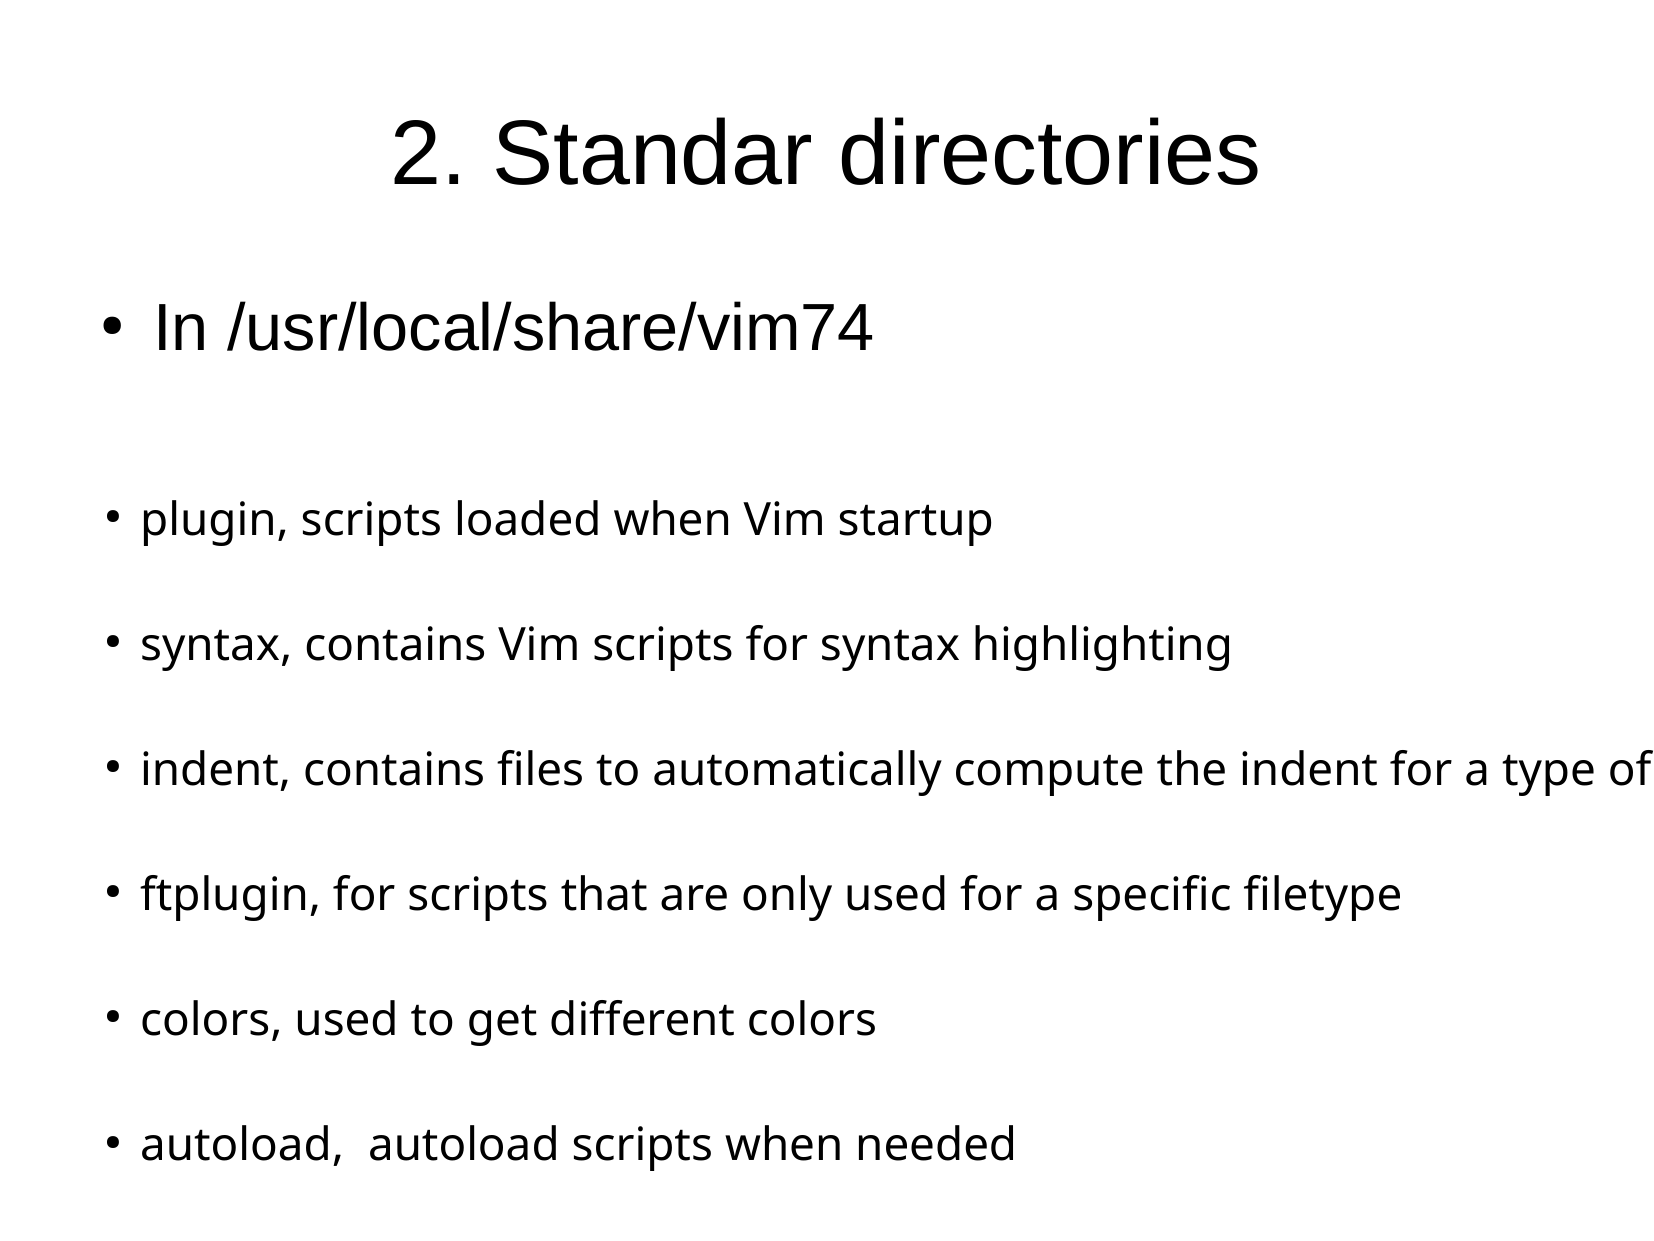

# 2. Standar directories
In /usr/local/share/vim74
plugin, scripts loaded when Vim startup
syntax, contains Vim scripts for syntax highlighting
indent, contains files to automatically compute the indent for a type of file
ftplugin, for scripts that are only used for a specific filetype
colors, used to get different colors
autoload, autoload scripts when needed